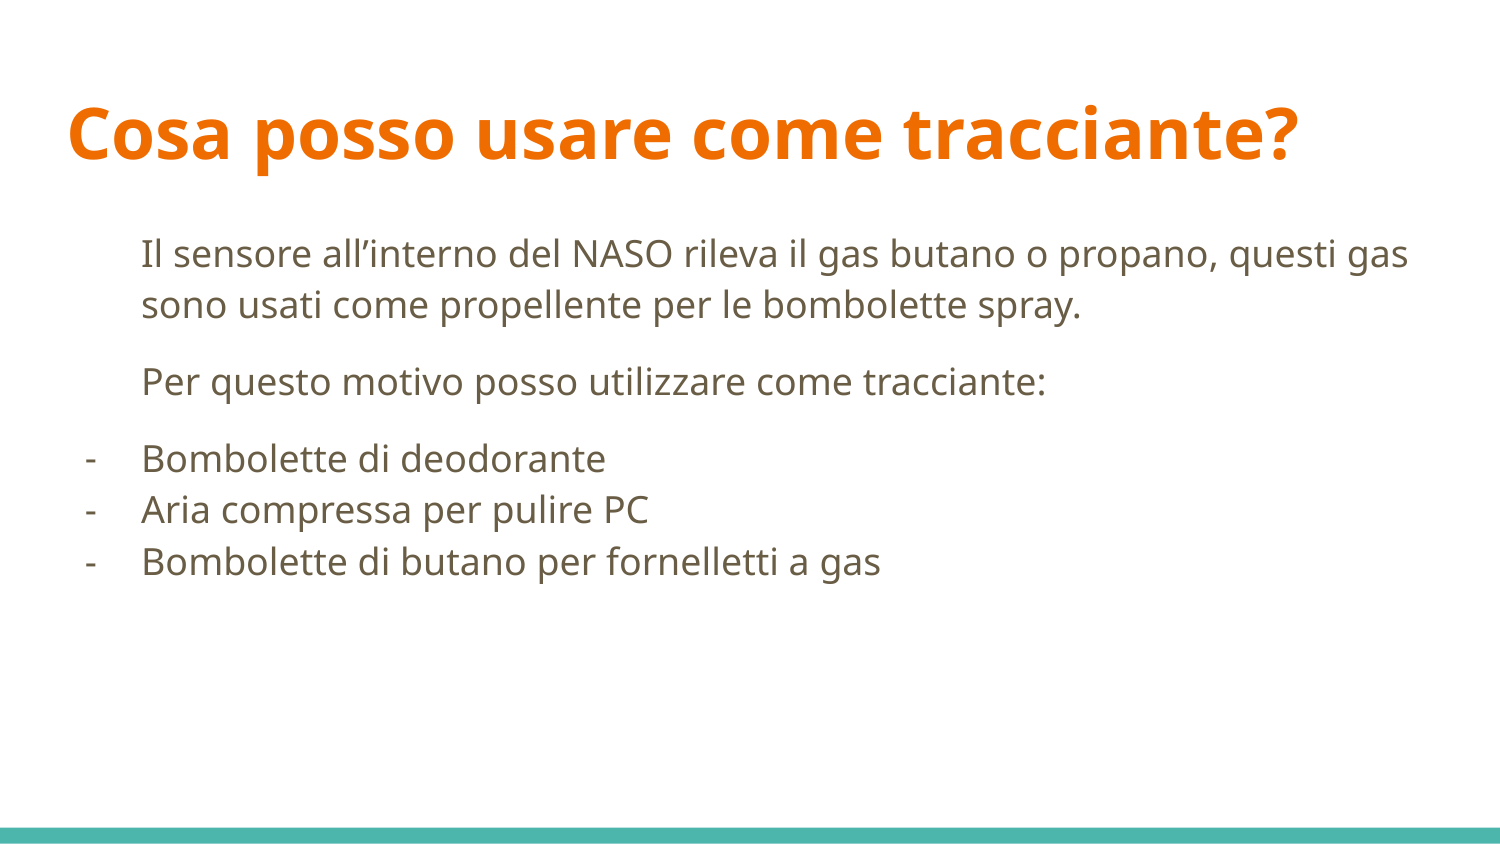

# Cosa posso usare come tracciante?
Il sensore all’interno del NASO rileva il gas butano o propano, questi gas sono usati come propellente per le bombolette spray.
Per questo motivo posso utilizzare come tracciante:
Bombolette di deodorante
Aria compressa per pulire PC
Bombolette di butano per fornelletti a gas